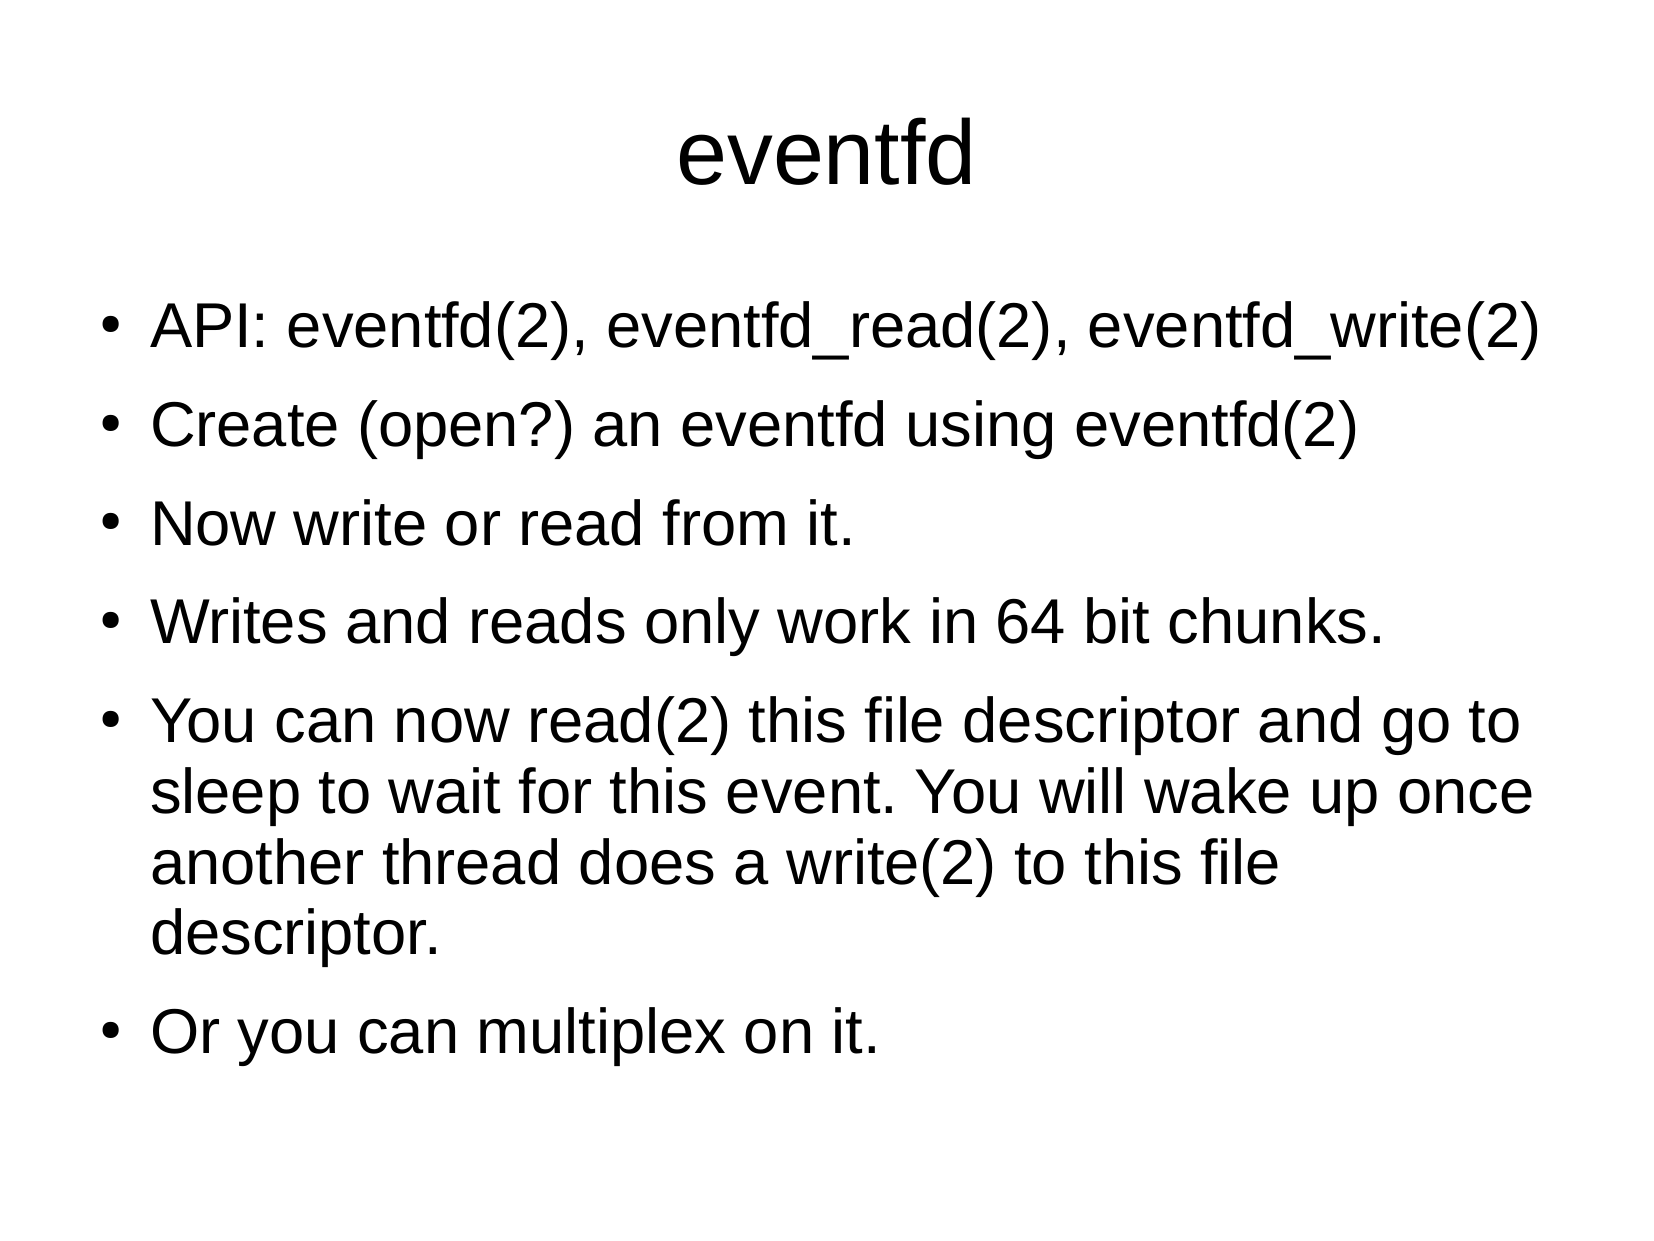

# eventfd
API: eventfd(2), eventfd_read(2), eventfd_write(2)
Create (open?) an eventfd using eventfd(2)
Now write or read from it.
Writes and reads only work in 64 bit chunks.
You can now read(2) this file descriptor and go to sleep to wait for this event. You will wake up once another thread does a write(2) to this file descriptor.
Or you can multiplex on it.